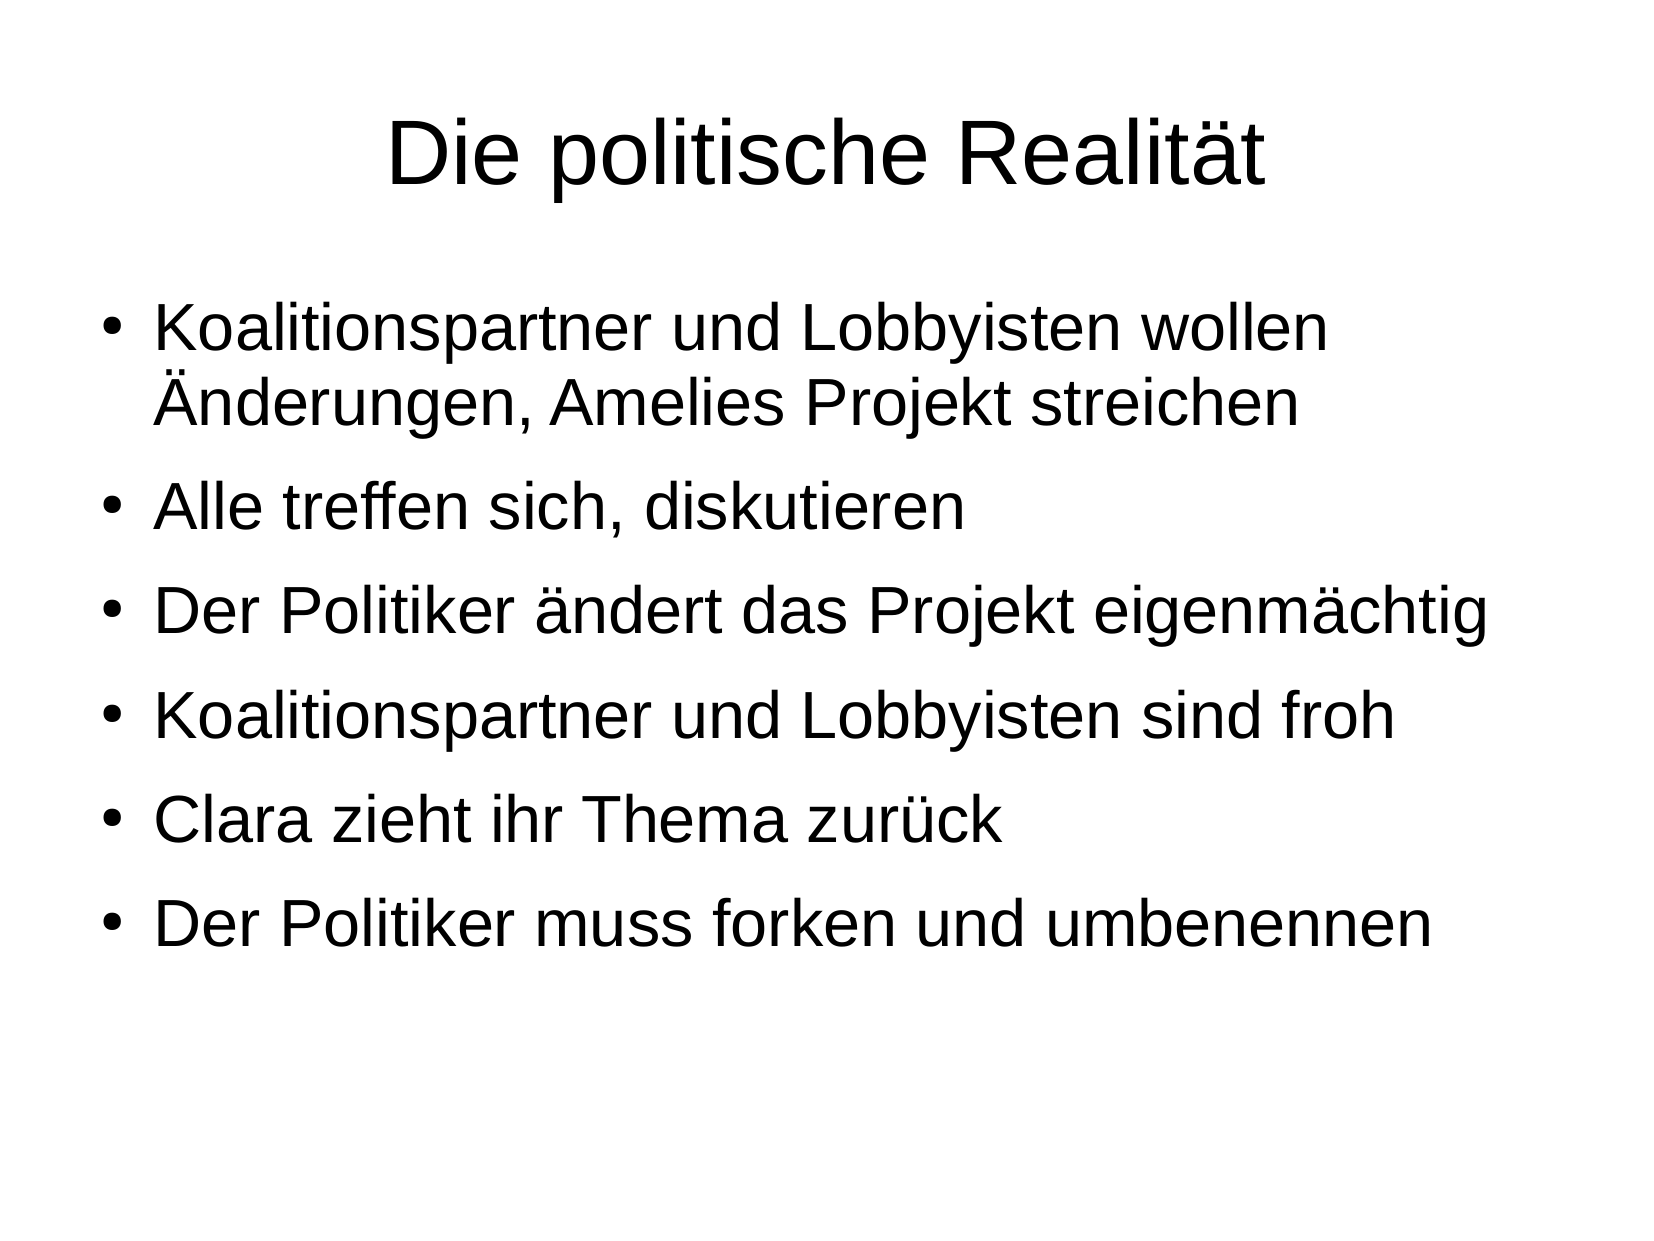

# Die politische Realität
Koalitionspartner und Lobbyisten wollen Änderungen, Amelies Projekt streichen
Alle treffen sich, diskutieren
Der Politiker ändert das Projekt eigenmächtig
Koalitionspartner und Lobbyisten sind froh
Clara zieht ihr Thema zurück
Der Politiker muss forken und umbenennen